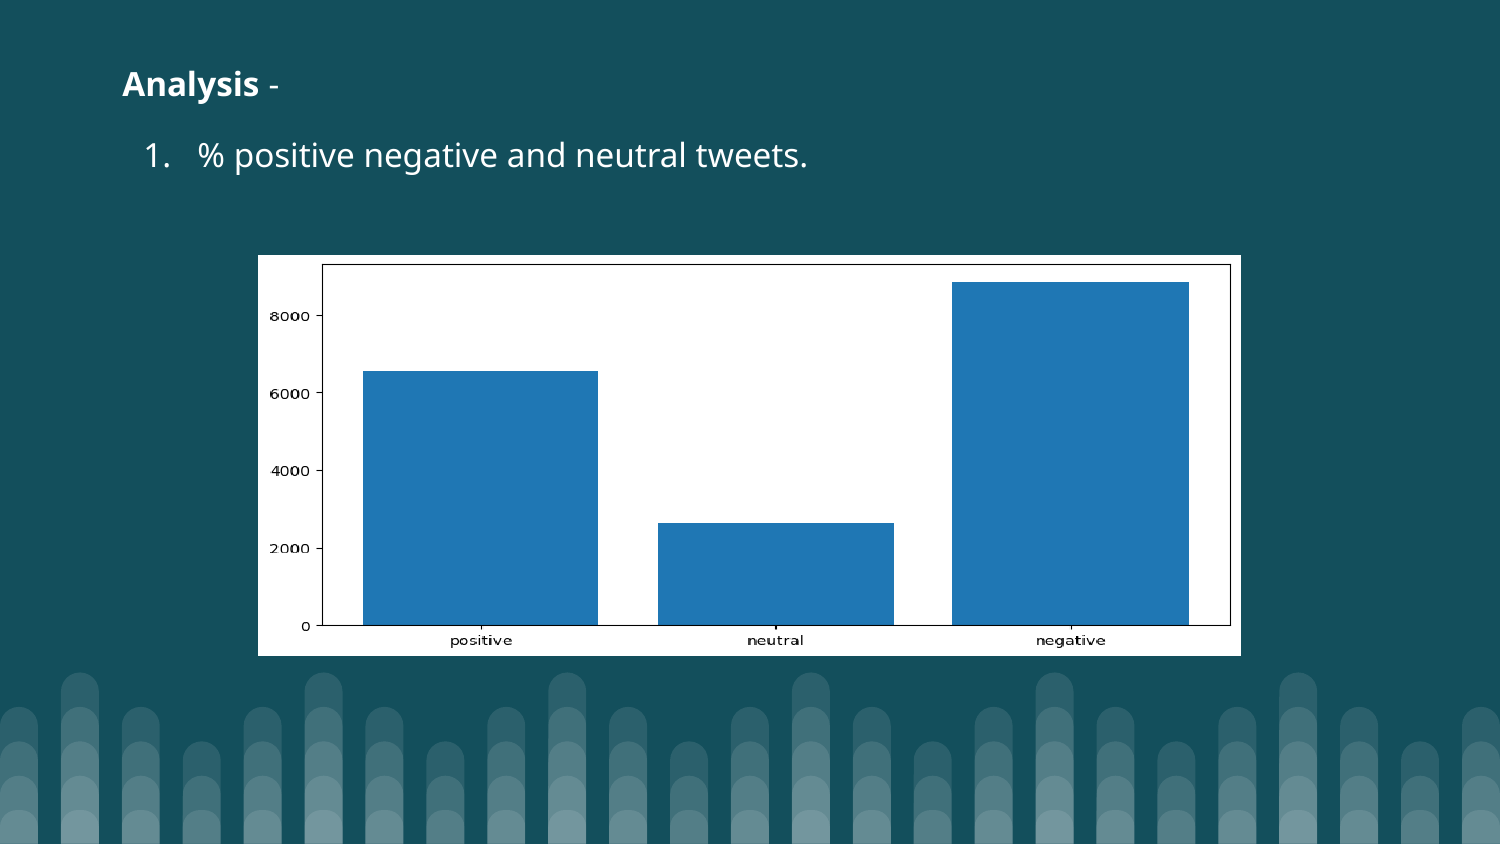

# Analysis -
% positive negative and neutral tweets.